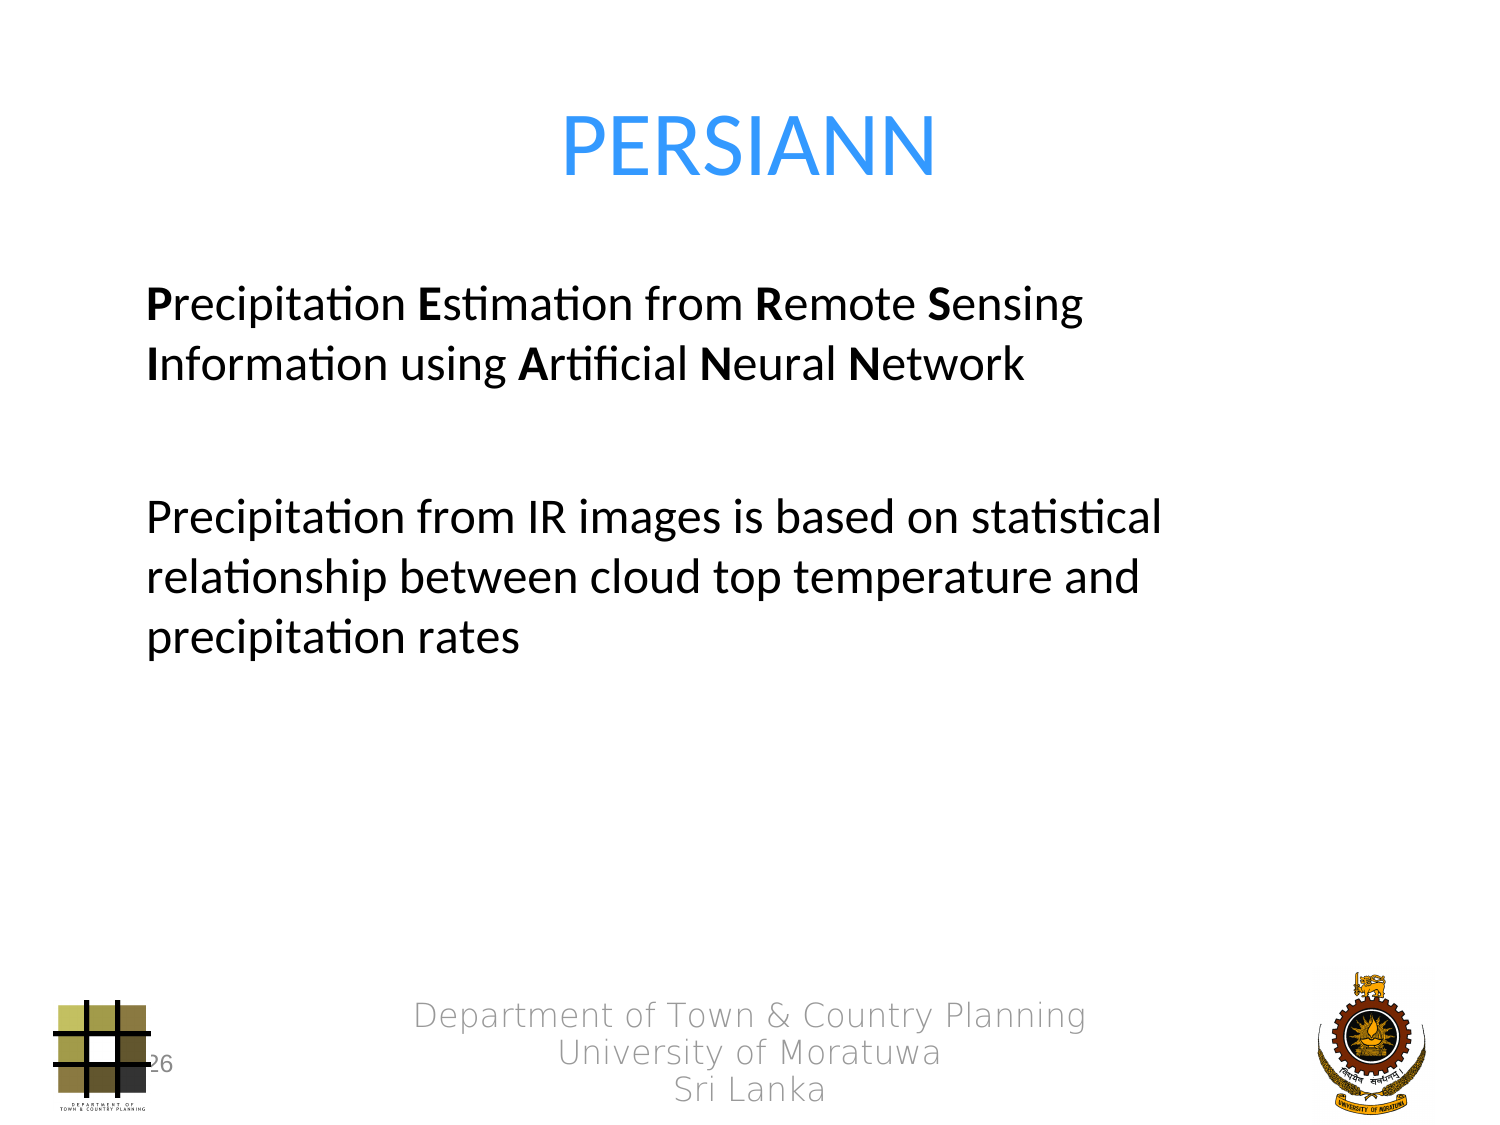

# PERSIANN
Precipitation Estimation from Remote Sensing Information using Artificial Neural Network
Precipitation from IR images is based on statistical relationship between cloud top temperature and precipitation rates